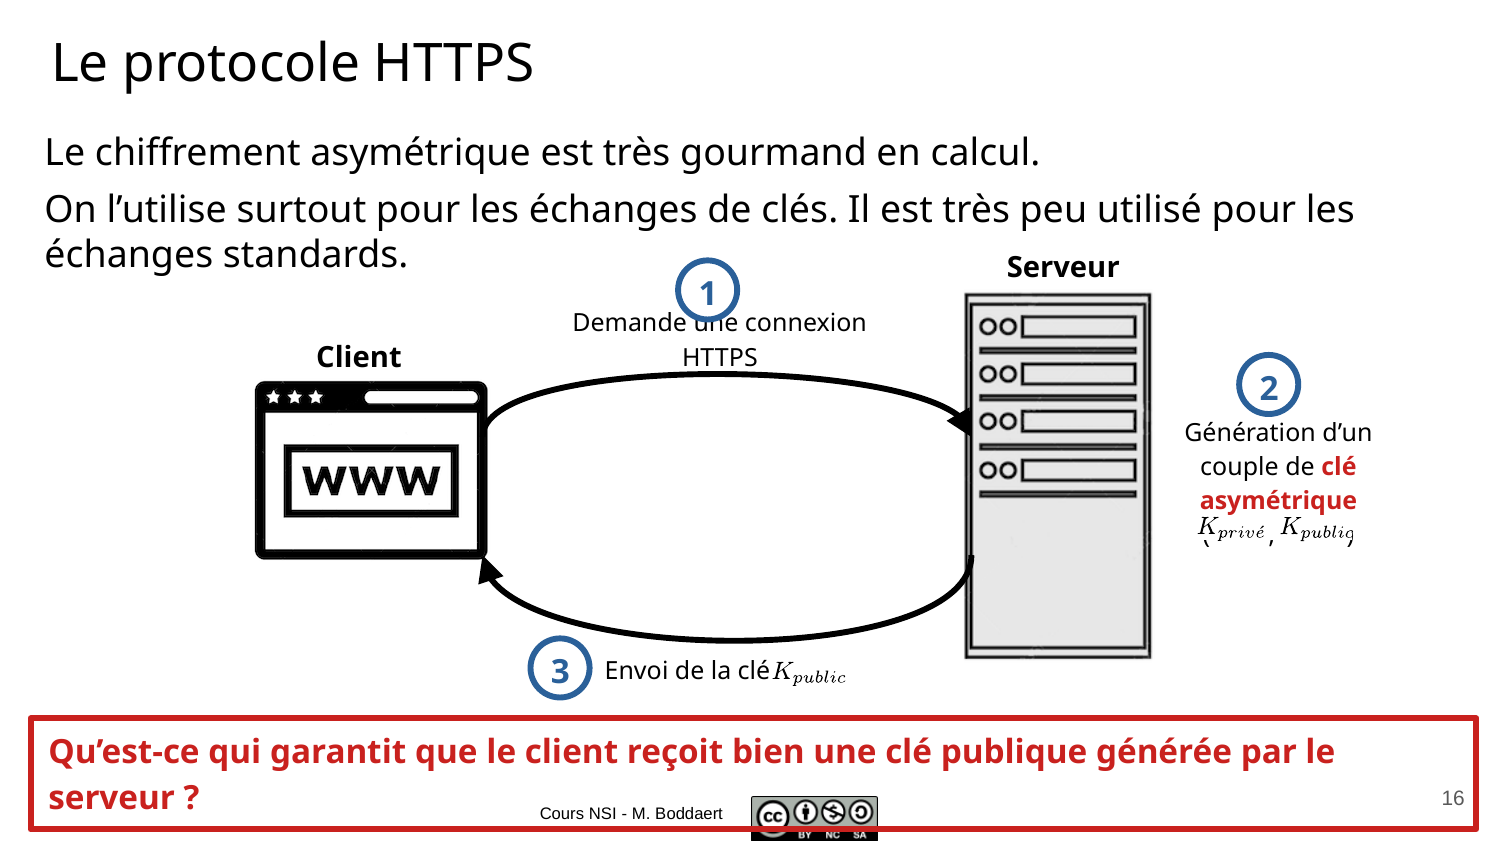

# Le protocole HTTPS
Le chiffrement asymétrique est très gourmand en calcul.
On l’utilise surtout pour les échanges de clés. Il est très peu utilisé pour les échanges standards.
Serveur
1
Demande une connexion HTTPS
Client
2
Génération d’un couple de clé asymétrique
( , )
3
Envoi de la clé
Qu’est-ce qui garantit que le client reçoit bien une clé publique générée par le serveur ?